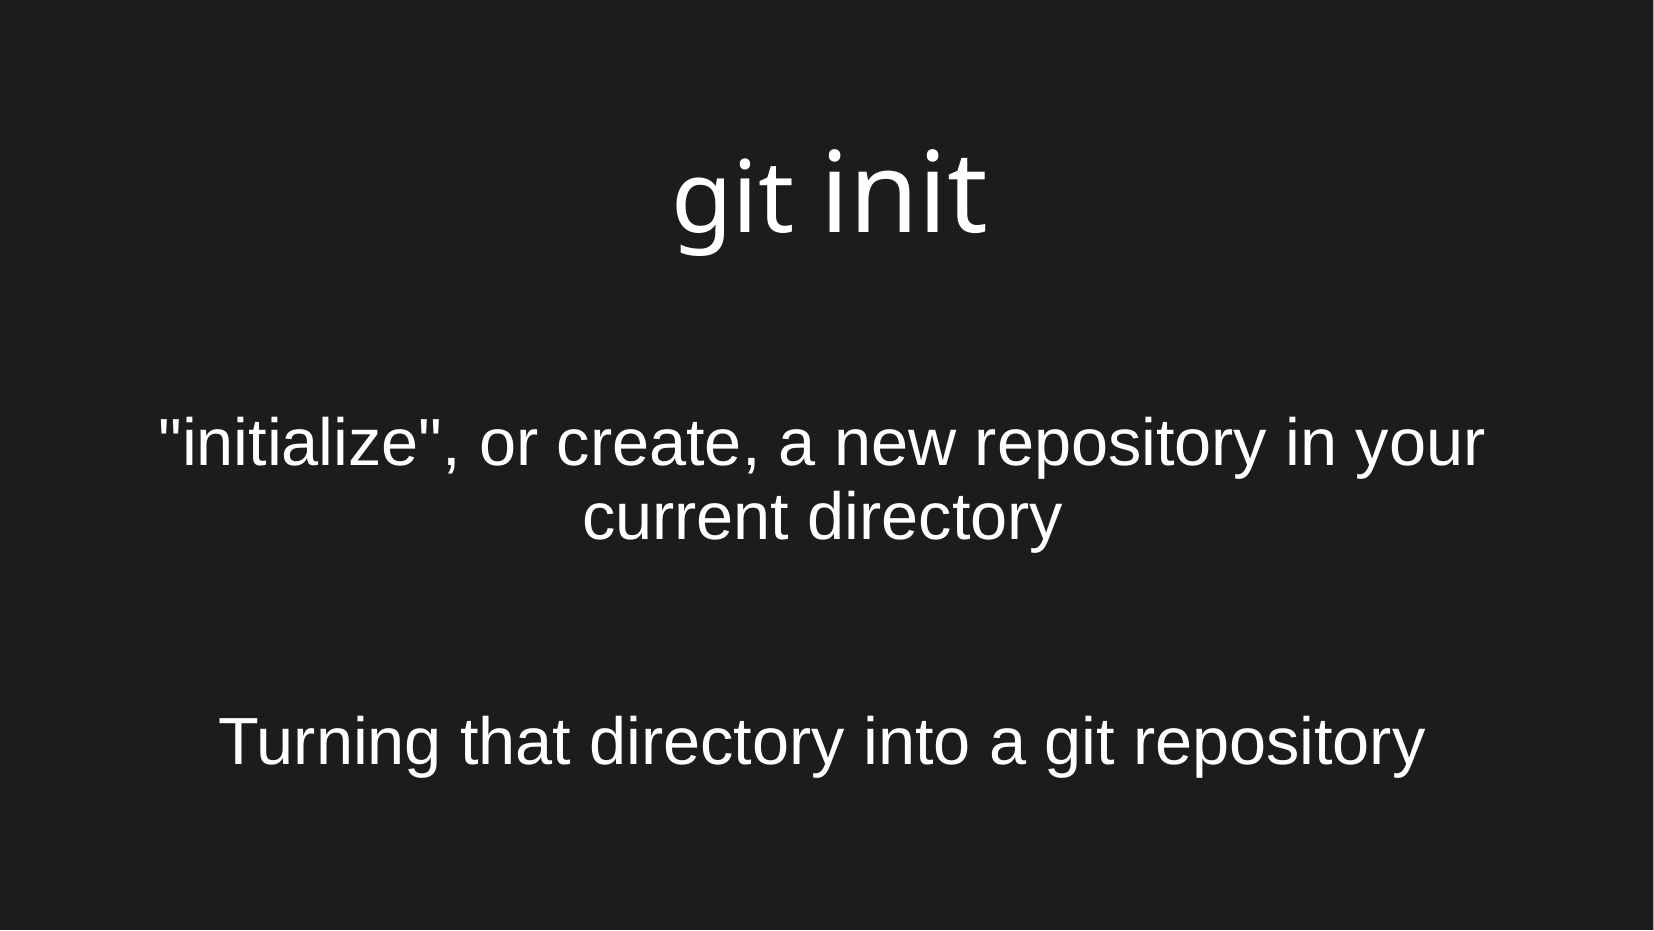

# git init
"initialize", or create, a new repository in your current directory
Turning that directory into a git repository